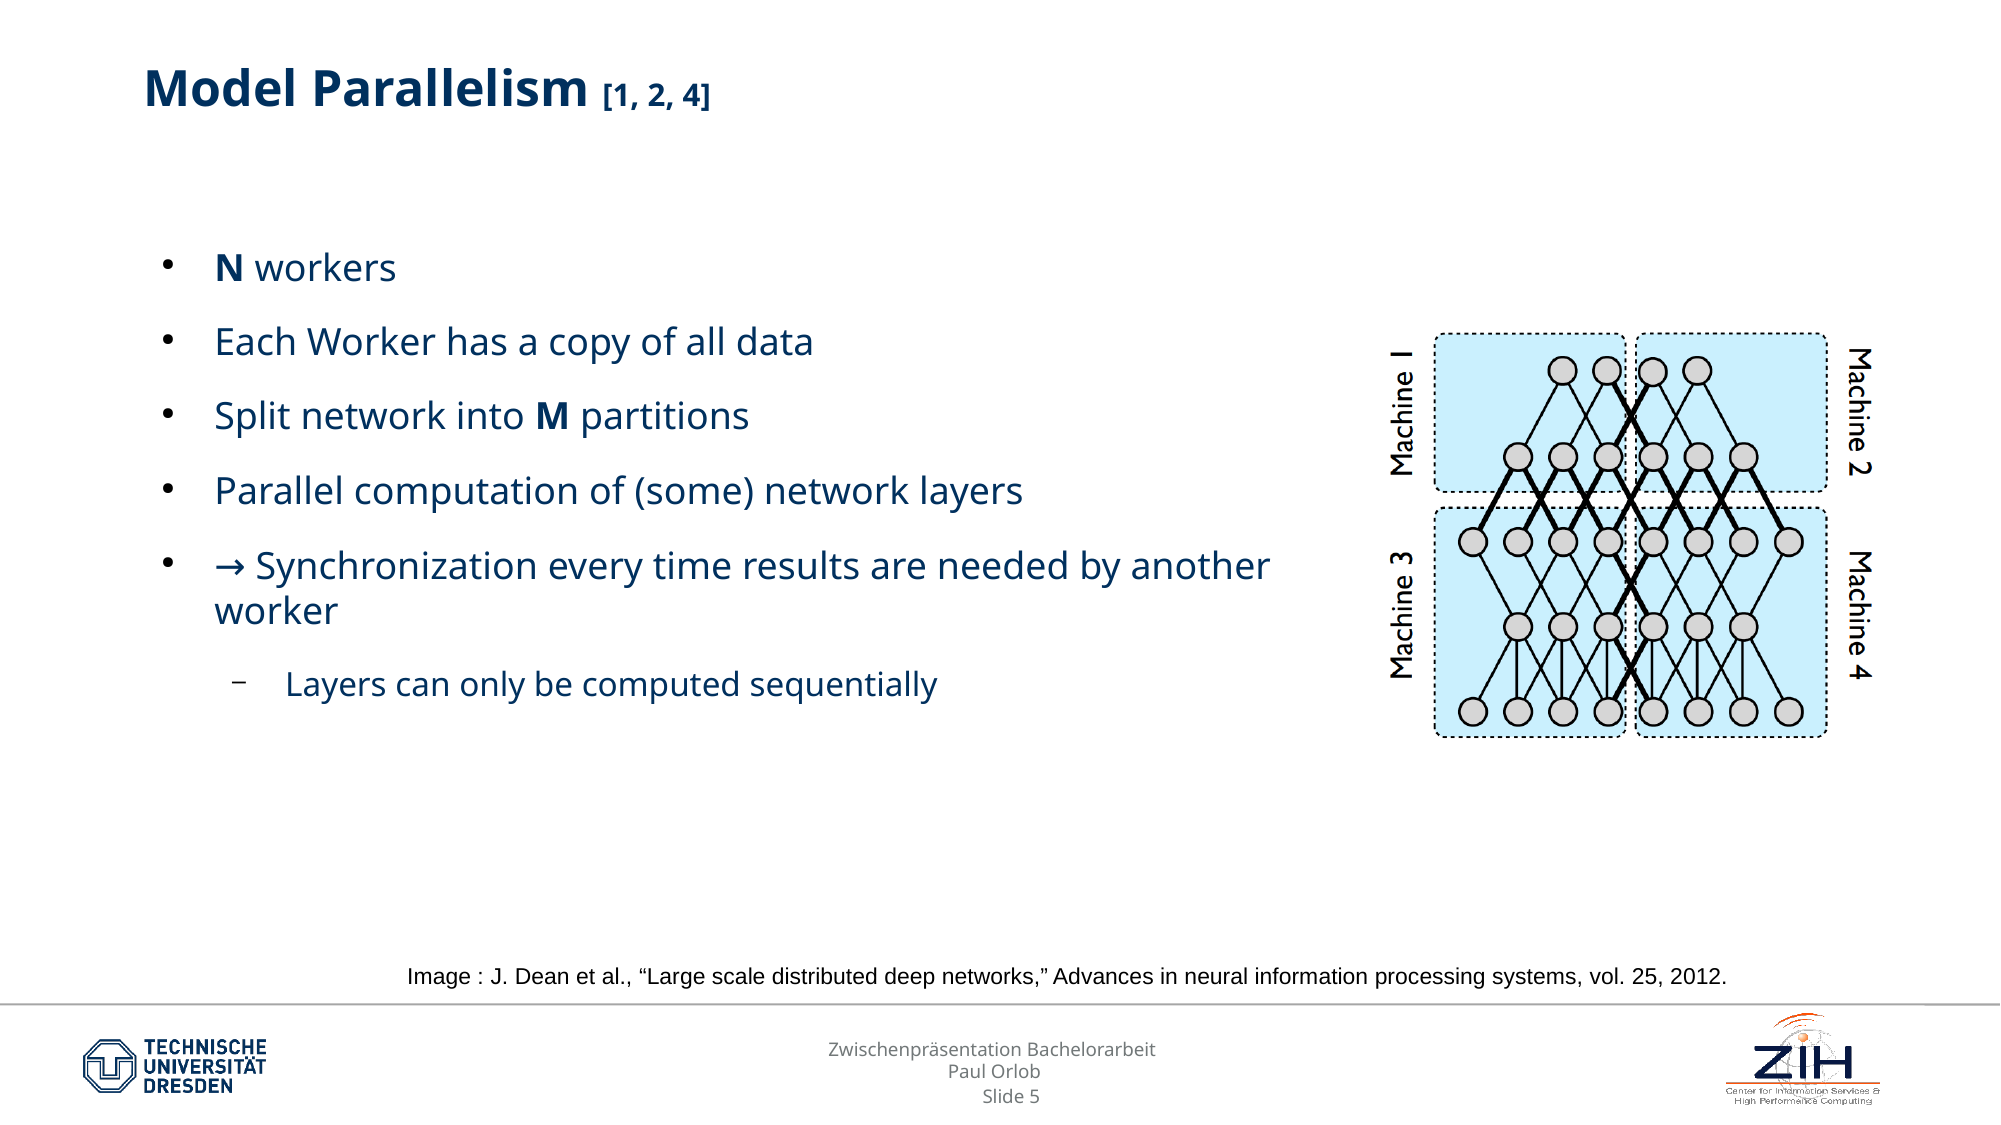

Model Parallelism [1, 2, 4]
# N workers
Each Worker has a copy of all data
Split network into M partitions
Parallel computation of (some) network layers
→ Synchronization every time results are needed by another worker
Layers can only be computed sequentially
Image : J. Dean et al., “Large scale distributed deep networks,” Advances in neural information processing systems, vol. 25, 2012.